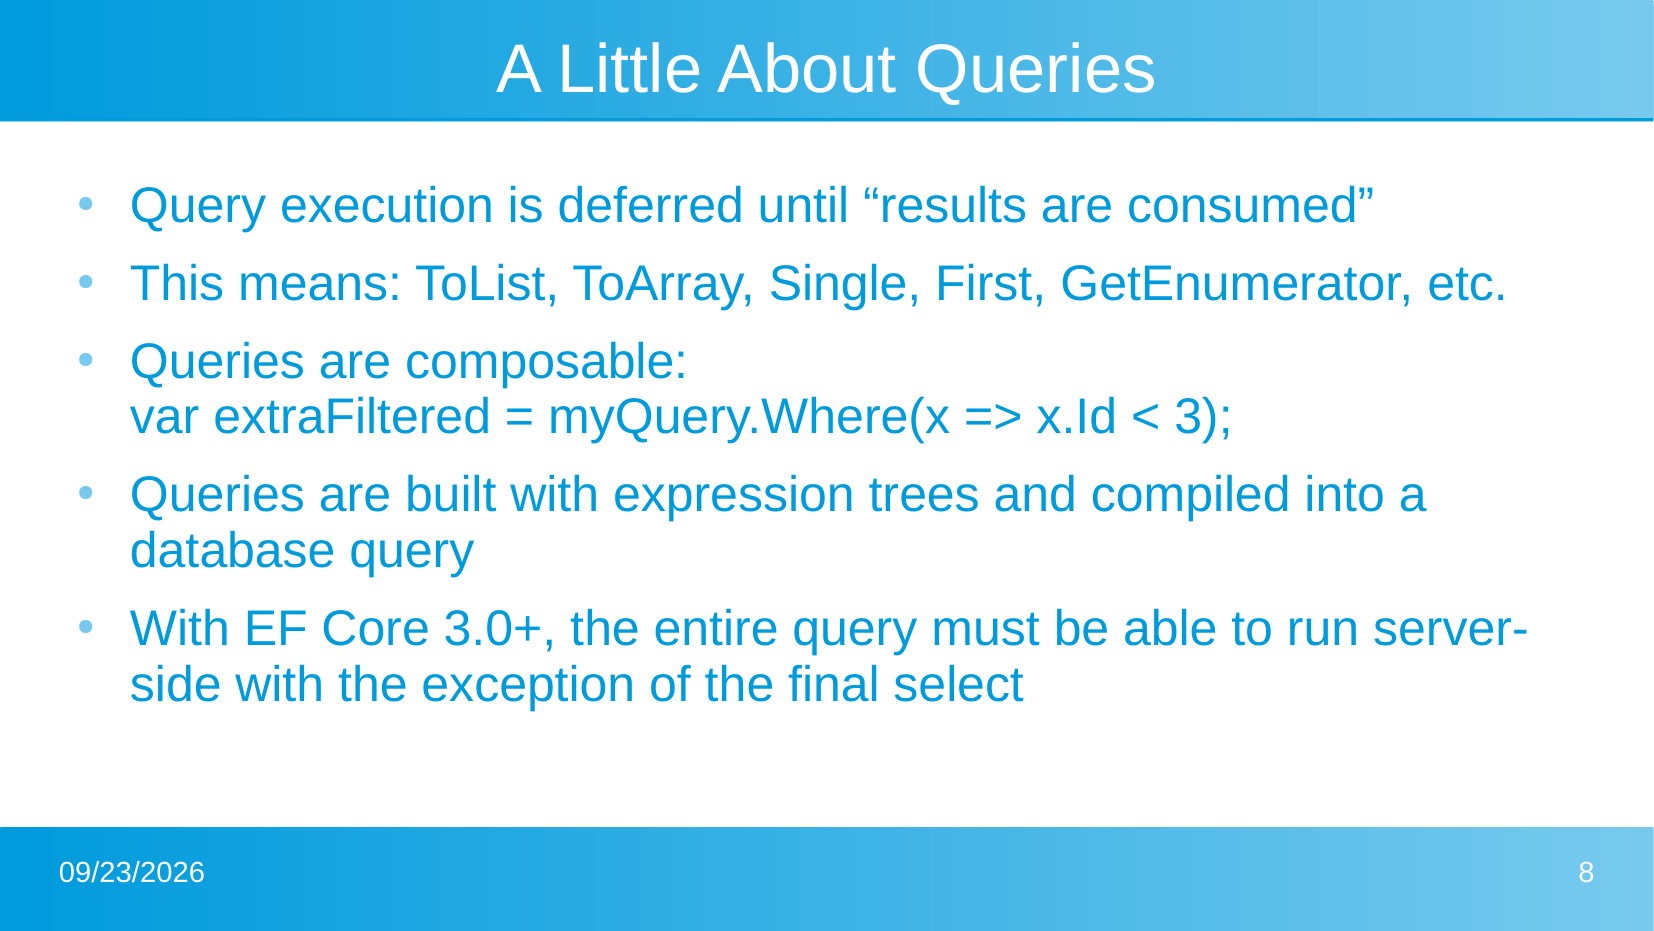

# A Little About Queries
Query execution is deferred until “results are consumed”
This means: ToList, ToArray, Single, First, GetEnumerator, etc.
Queries are composable:
var extraFiltered = myQuery.Where(x => x.Id < 3);
Queries are built with expression trees and compiled into a database query
With EF Core 3.0+, the entire query must be able to run server-side with the exception of the final select
8